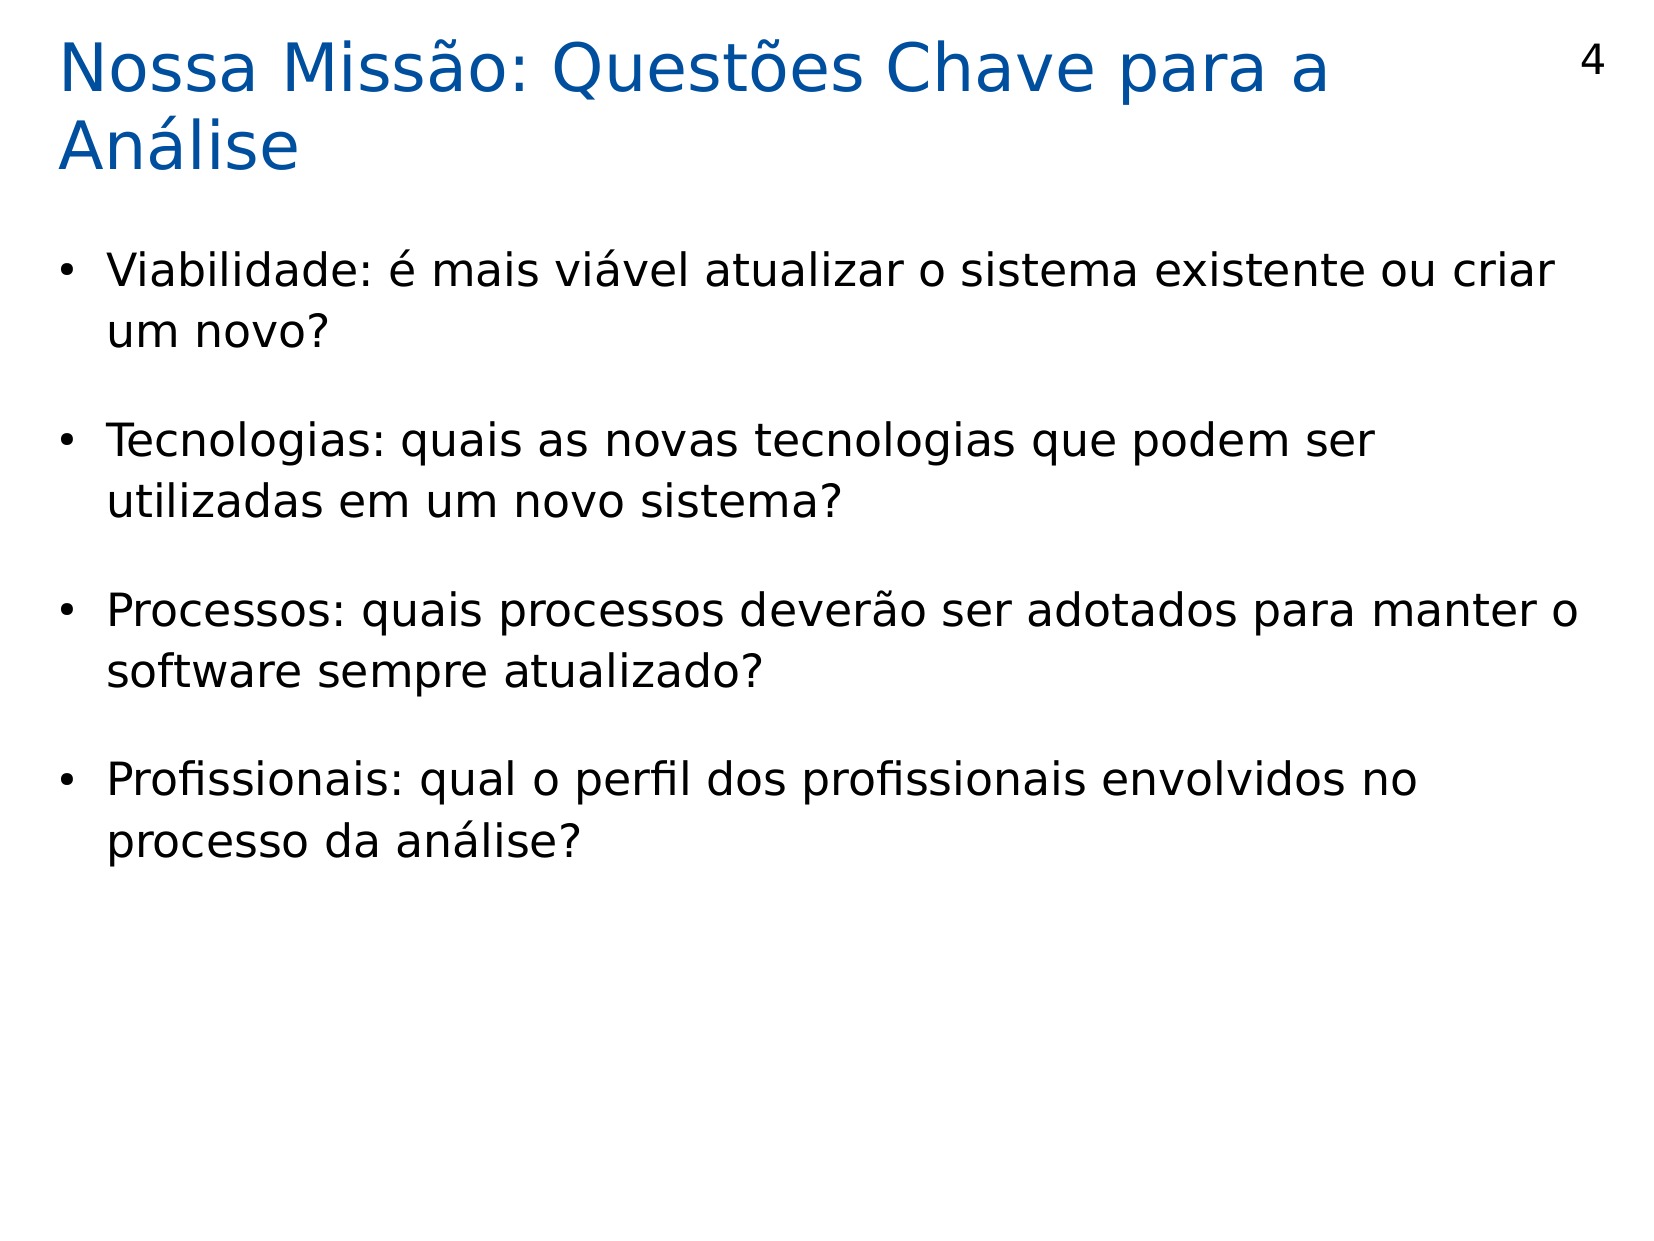

# Nossa Missão: Questões Chave para a Análise
4
Viabilidade: é mais viável atualizar o sistema existente ou criar um novo?
Tecnologias: quais as novas tecnologias que podem ser utilizadas em um novo sistema?
Processos: quais processos deverão ser adotados para manter o software sempre atualizado?
Profissionais: qual o perfil dos profissionais envolvidos no processo da análise?